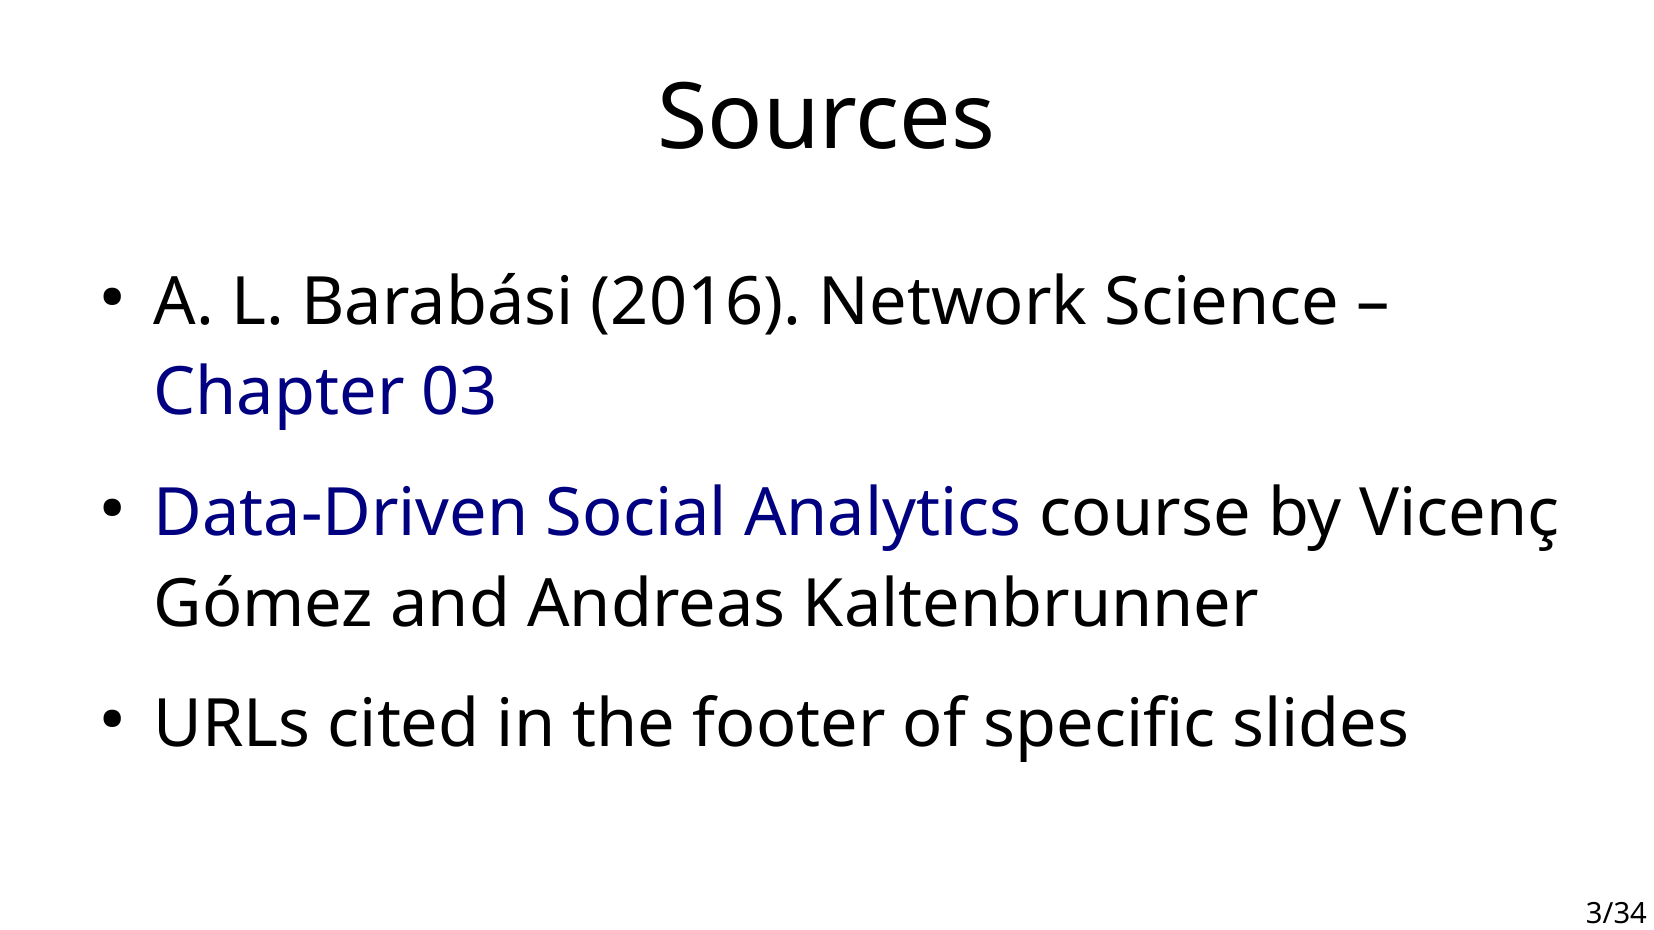

# Sources
A. L. Barabási (2016). Network Science – Chapter 03
Data-Driven Social Analytics course by Vicenç Gómez and Andreas Kaltenbrunner
URLs cited in the footer of specific slides
3